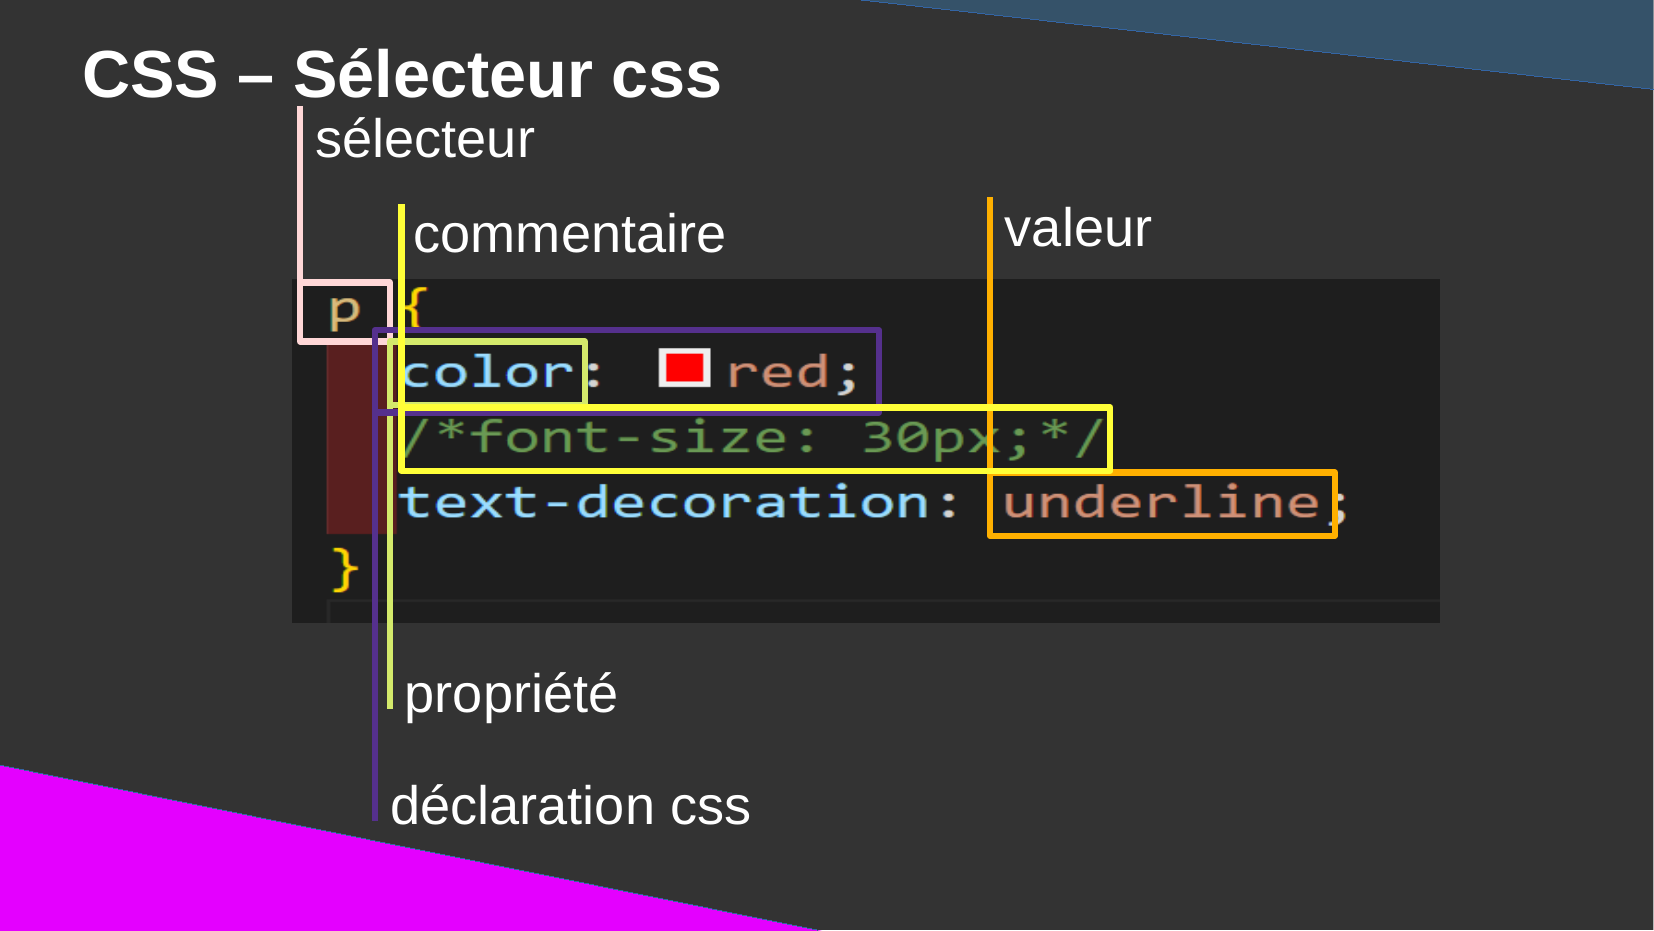

# CSS – Sélecteur css
sélecteur
valeur
commentaire
propriété
déclaration css